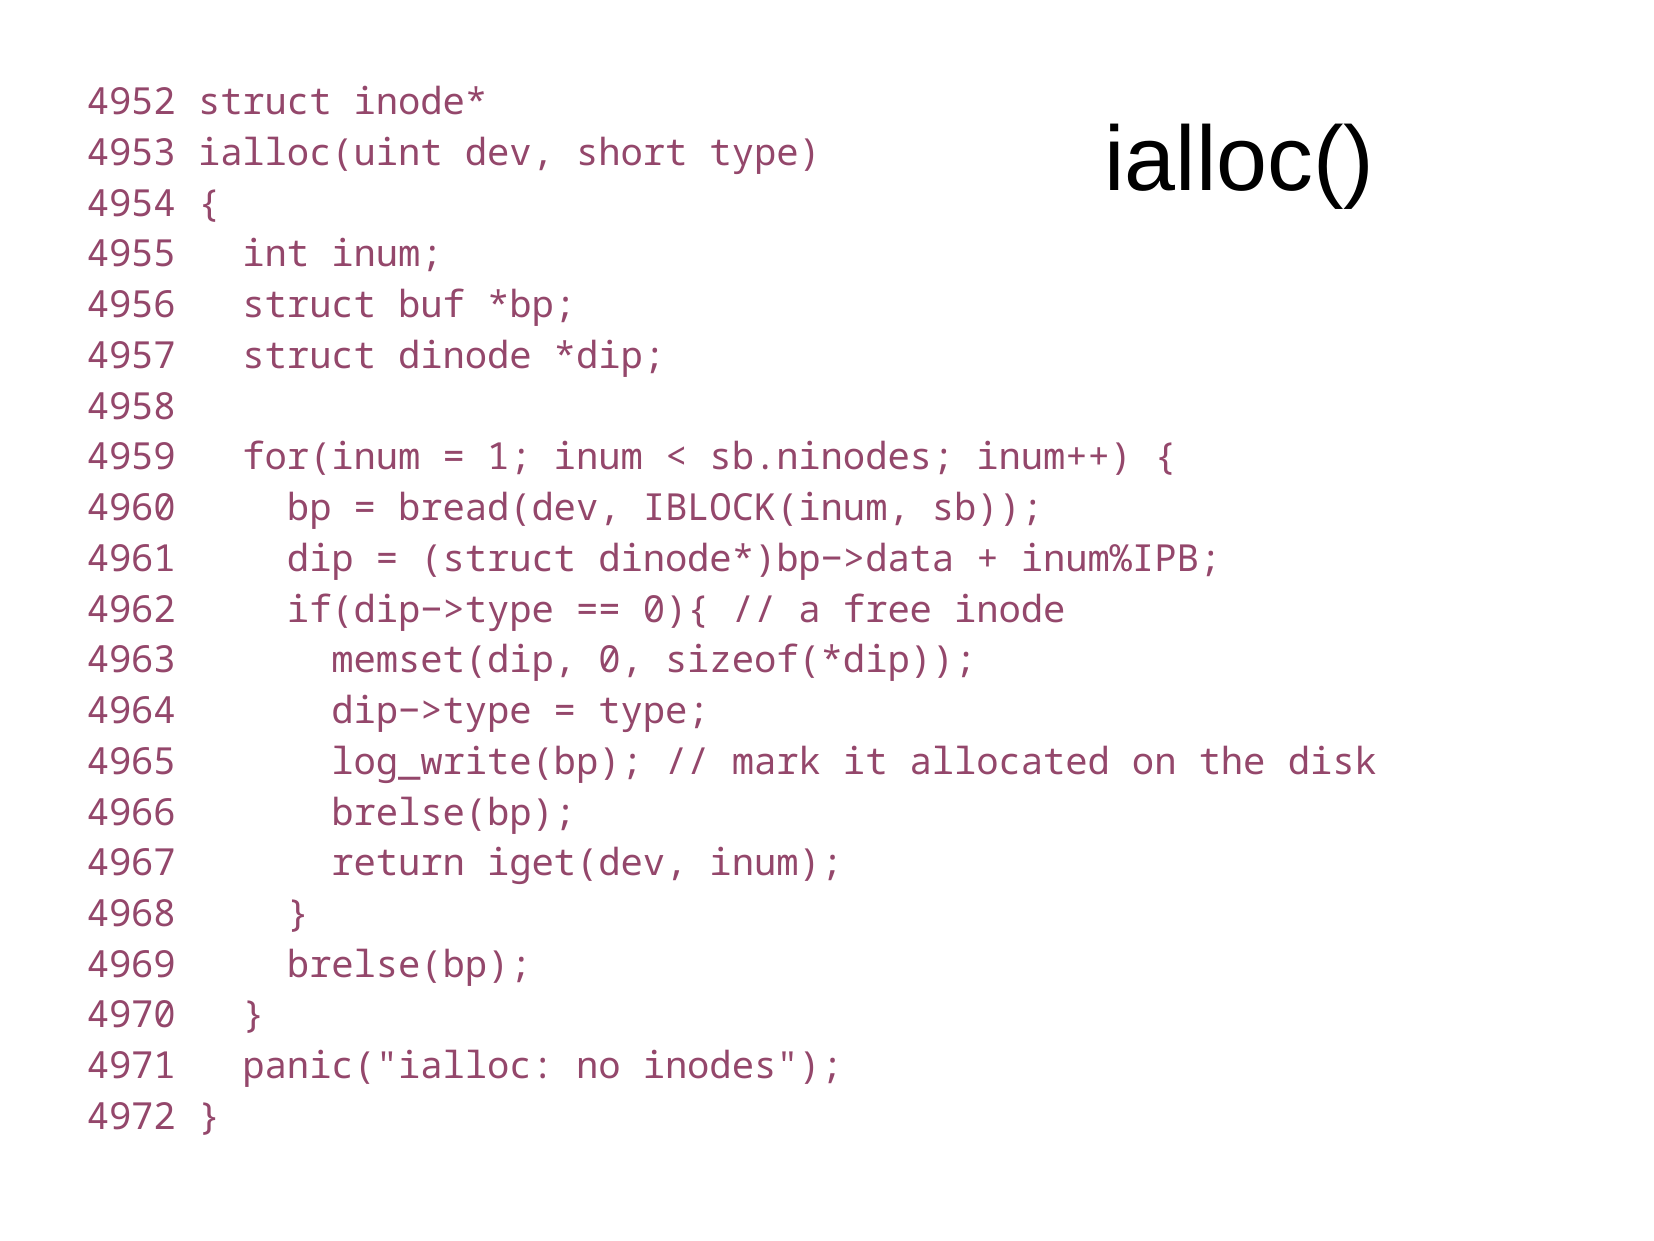

# ialloc()
4952 struct inode*
4953 ialloc(uint dev, short type)
4954 {
4955 int inum;
4956 struct buf *bp;
4957 struct dinode *dip;
4958
4959 for(inum = 1; inum < sb.ninodes; inum++) {
4960 bp = bread(dev, IBLOCK(inum, sb));
4961 dip = (struct dinode*)bp−>data + inum%IPB;
4962 if(dip−>type == 0){ // a free inode
4963 memset(dip, 0, sizeof(*dip));
4964 dip−>type = type;
4965 log_write(bp); // mark it allocated on the disk
4966 brelse(bp);
4967 return iget(dev, inum);
4968 }
4969 brelse(bp);
4970 }
4971 panic("ialloc: no inodes");
4972 }